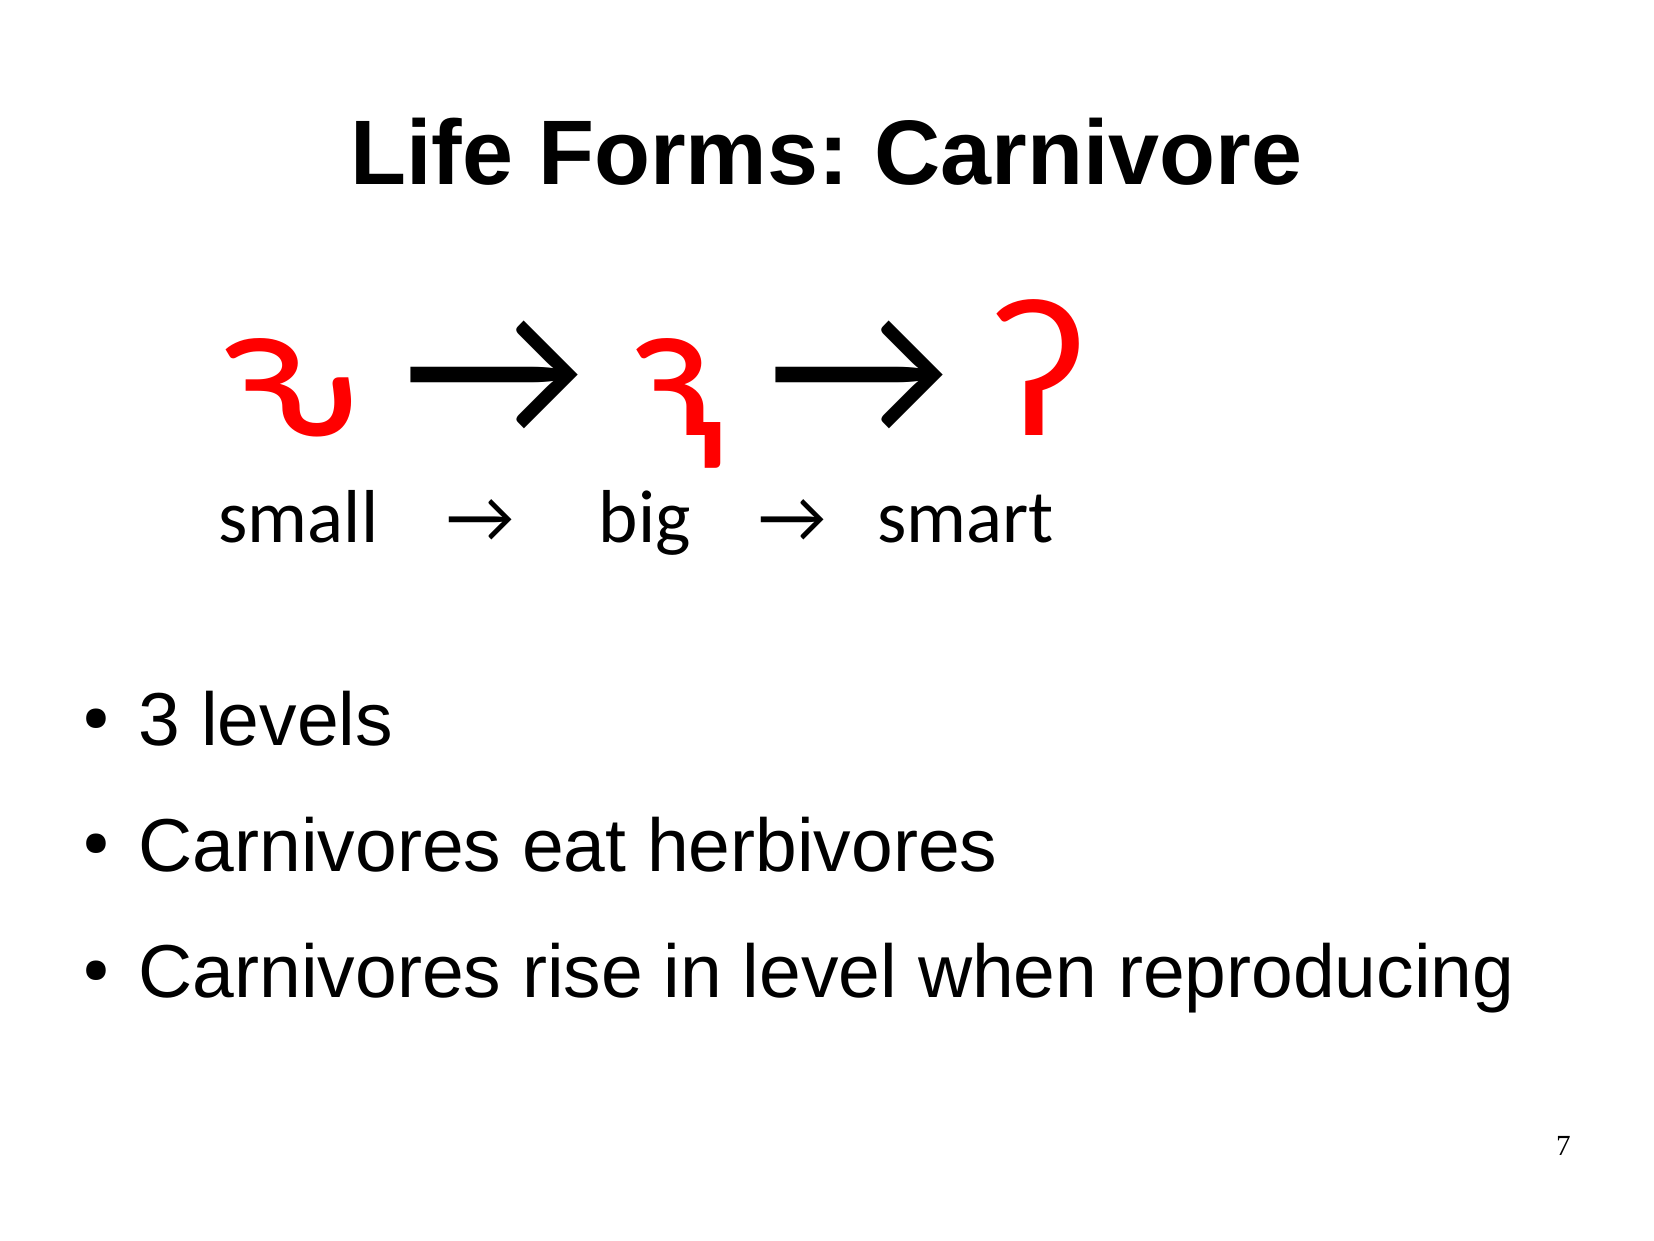

# Life Forms: Carnivore
 ԅ → ԇ → ʡ
 small → big → smart
 3 levels
 Carnivores eat herbivores
 Carnivores rise in level when reproducing
7